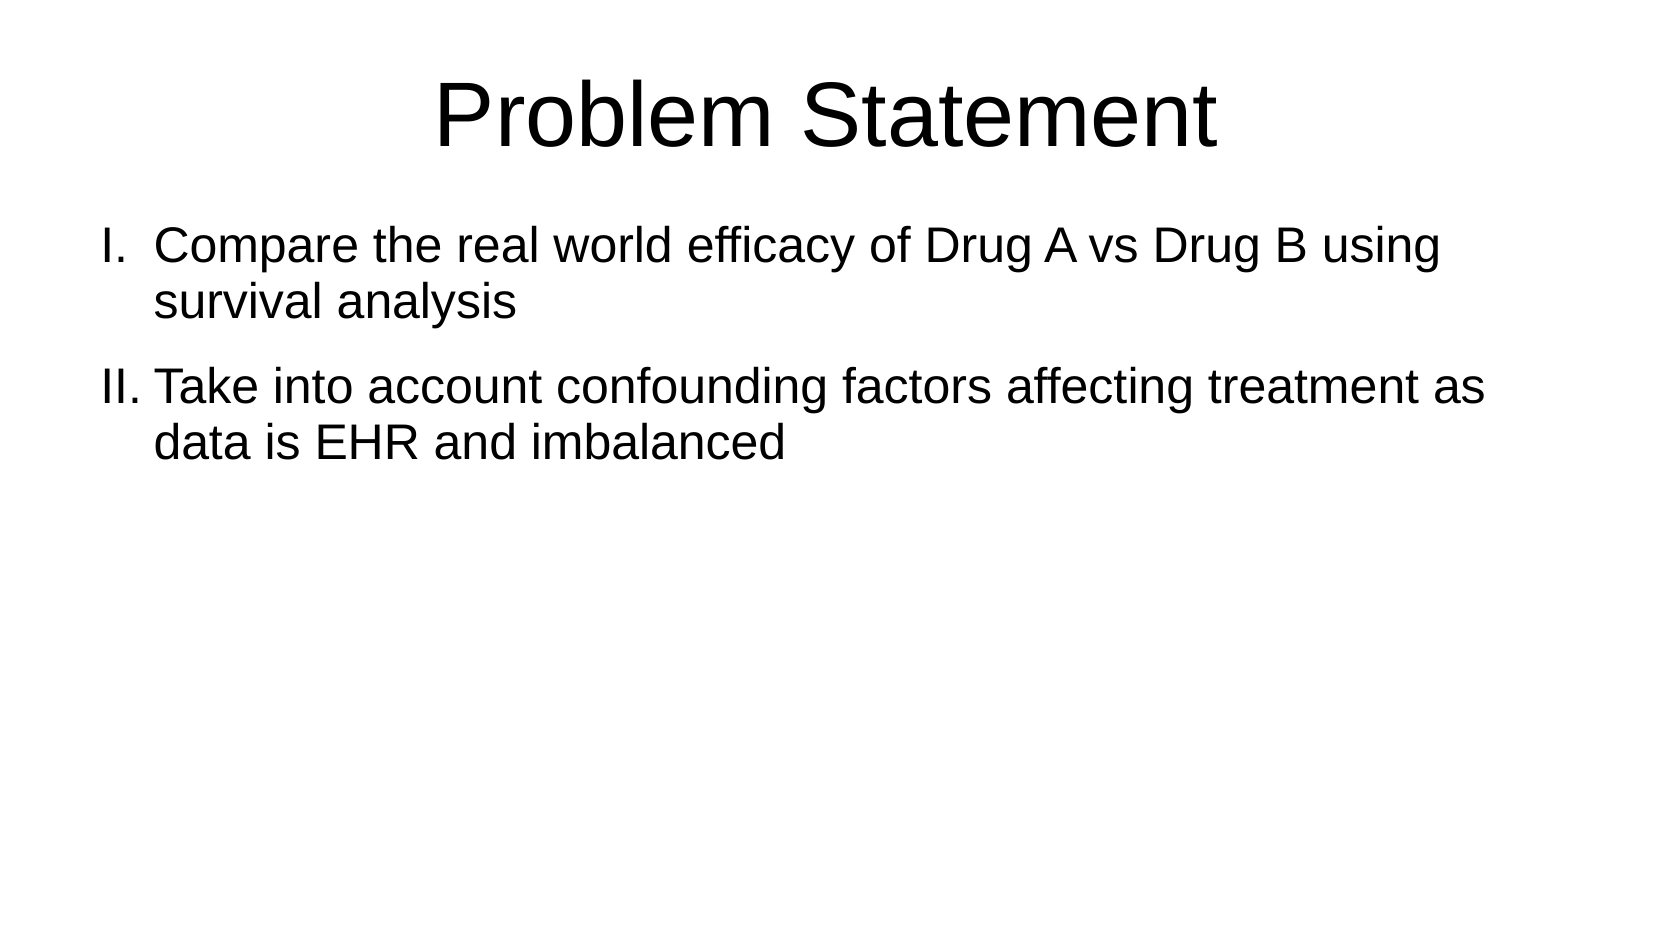

# Problem Statement
Compare the real world efficacy of Drug A vs Drug B using survival analysis
Take into account confounding factors affecting treatment as data is EHR and imbalanced